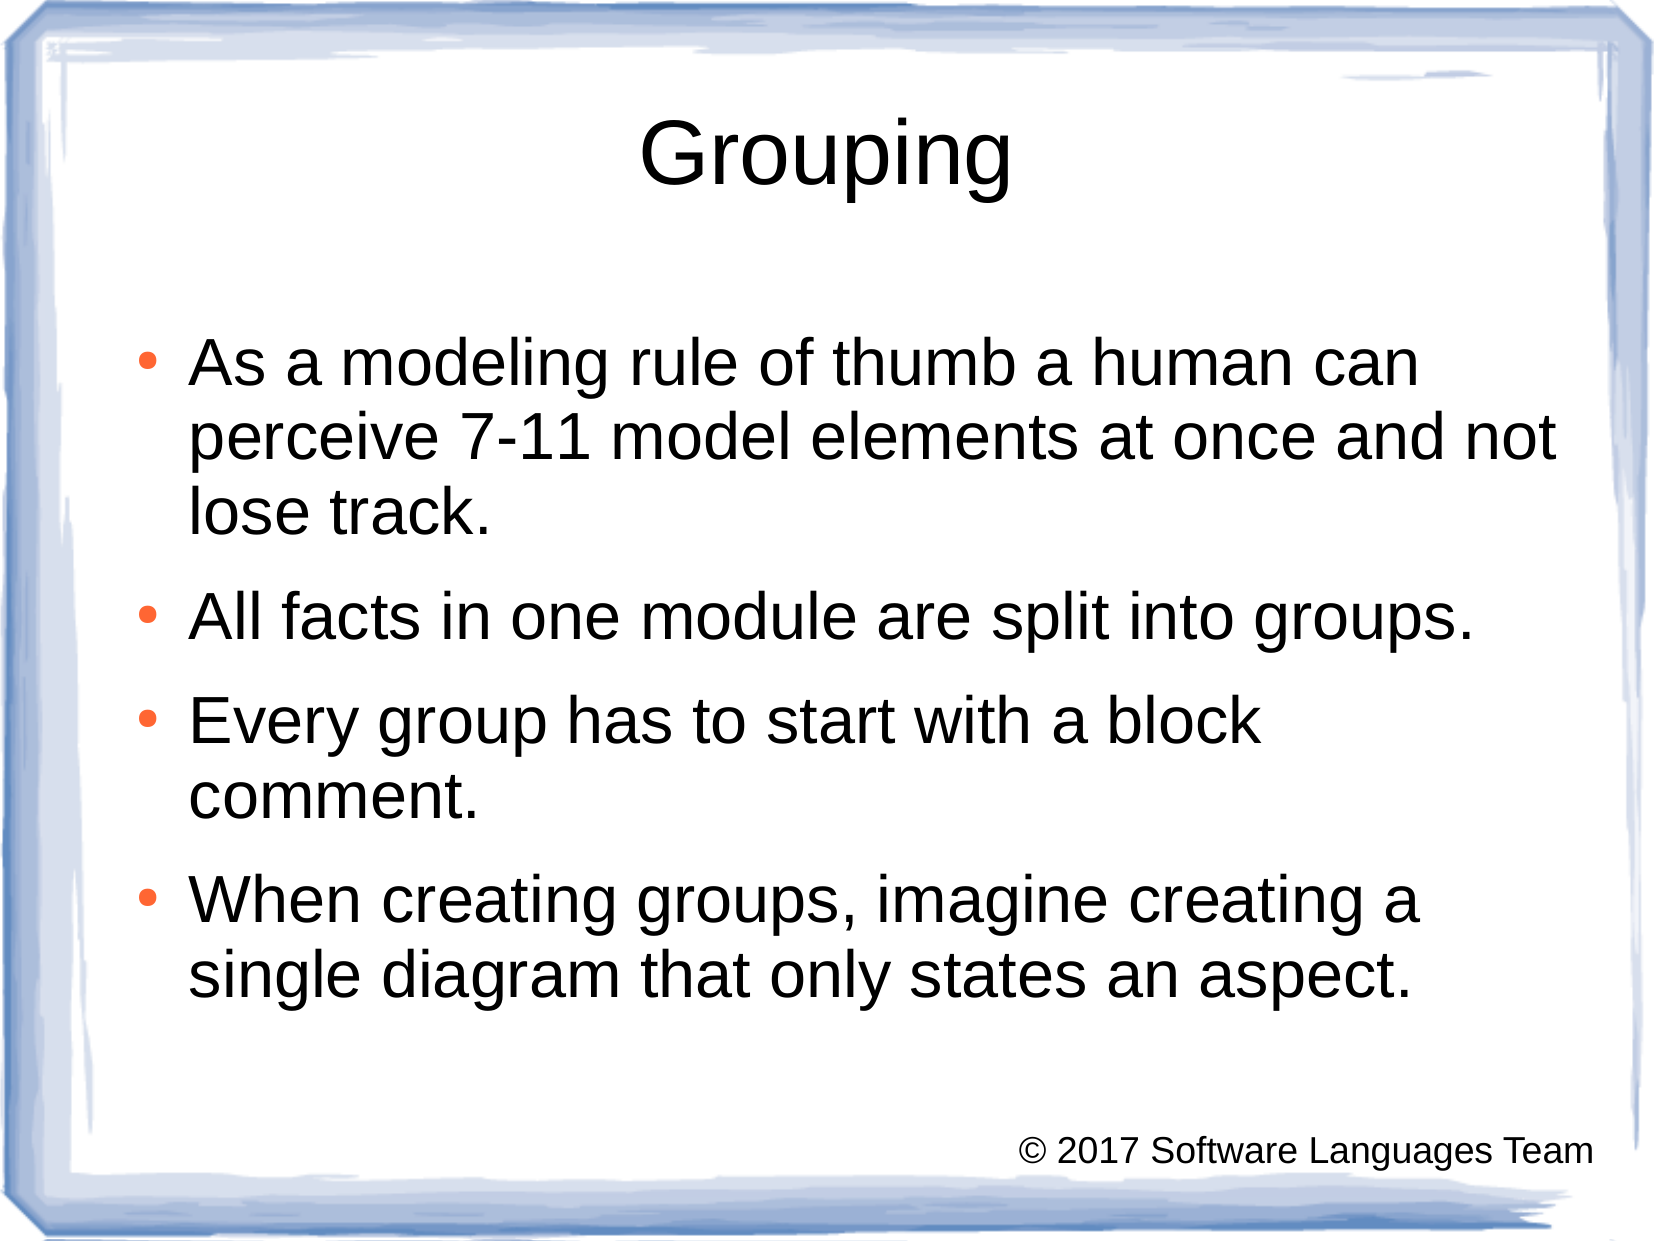

# Grouping
As a modeling rule of thumb a human can perceive 7-11 model elements at once and not lose track.
All facts in one module are split into groups.
Every group has to start with a block comment.
When creating groups, imagine creating a single diagram that only states an aspect.
© 2017 Software Languages Team